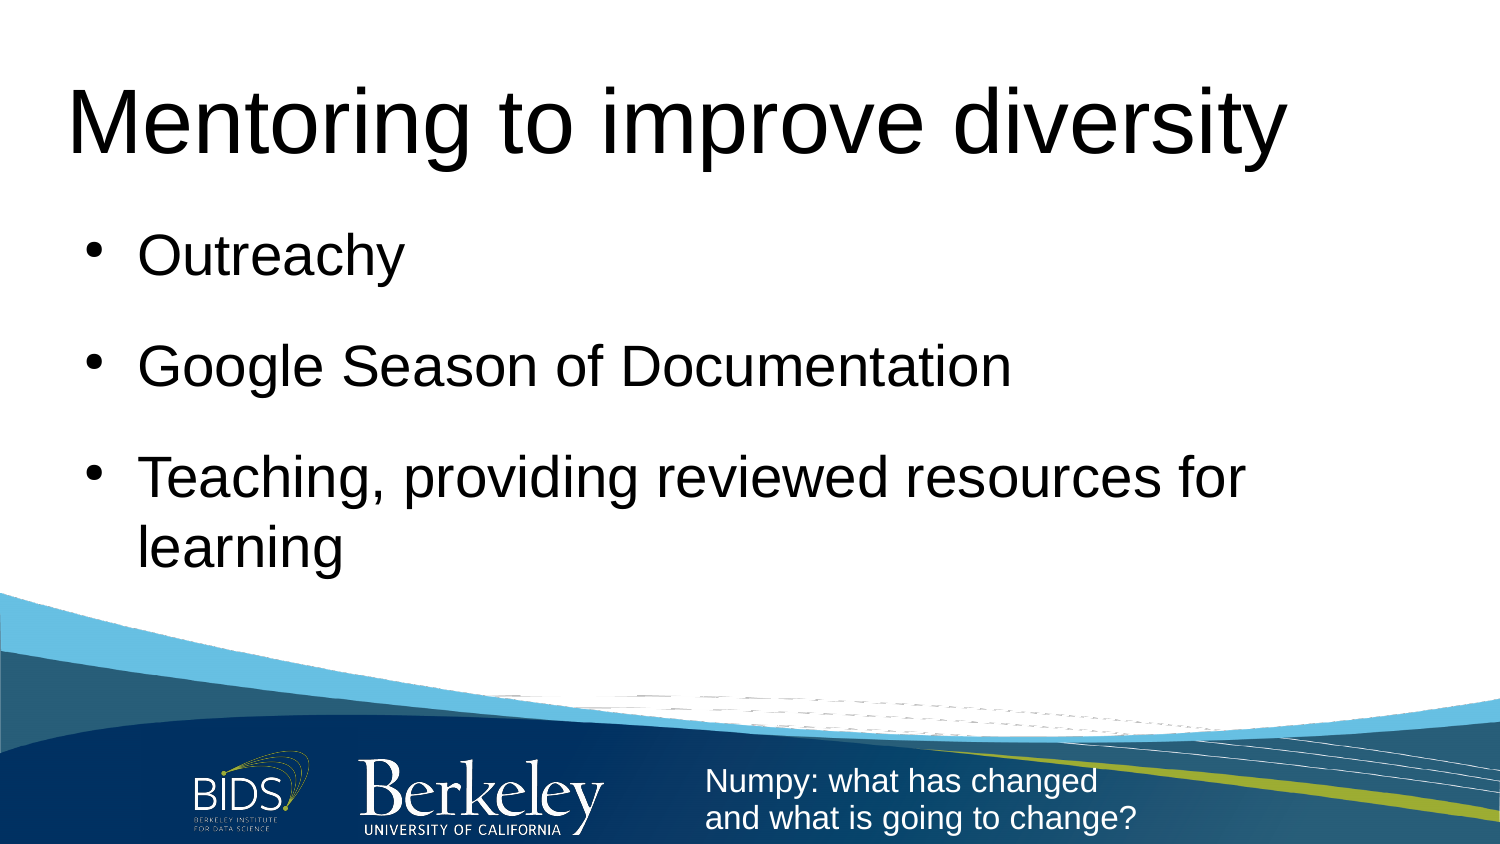

# Mentoring to improve diversity
Outreachy
Google Season of Documentation
Teaching, providing reviewed resources for learning
Numpy: what has changed
and what is going to change?